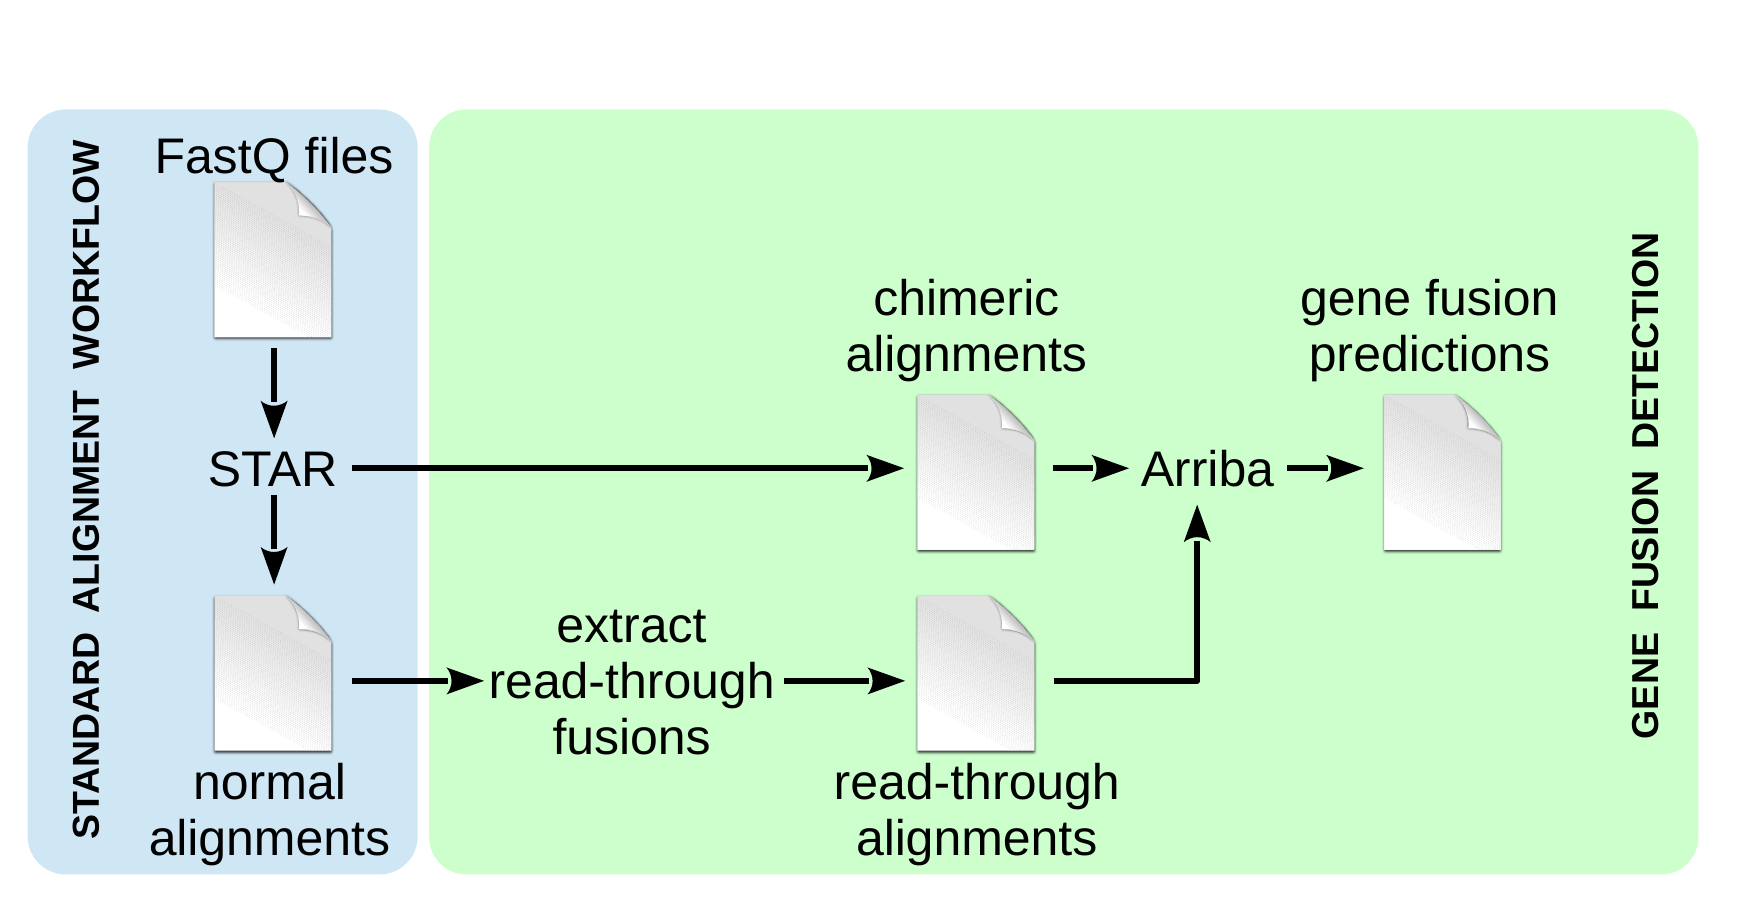

GENE FUSION DETECTION
STANDARD ALIGNMENT WORKFLOW
FastQ files
chimeric
alignments
gene fusion
predictions
STAR
Arriba
extract
read-through
fusions
normal
alignments
read-through
alignments